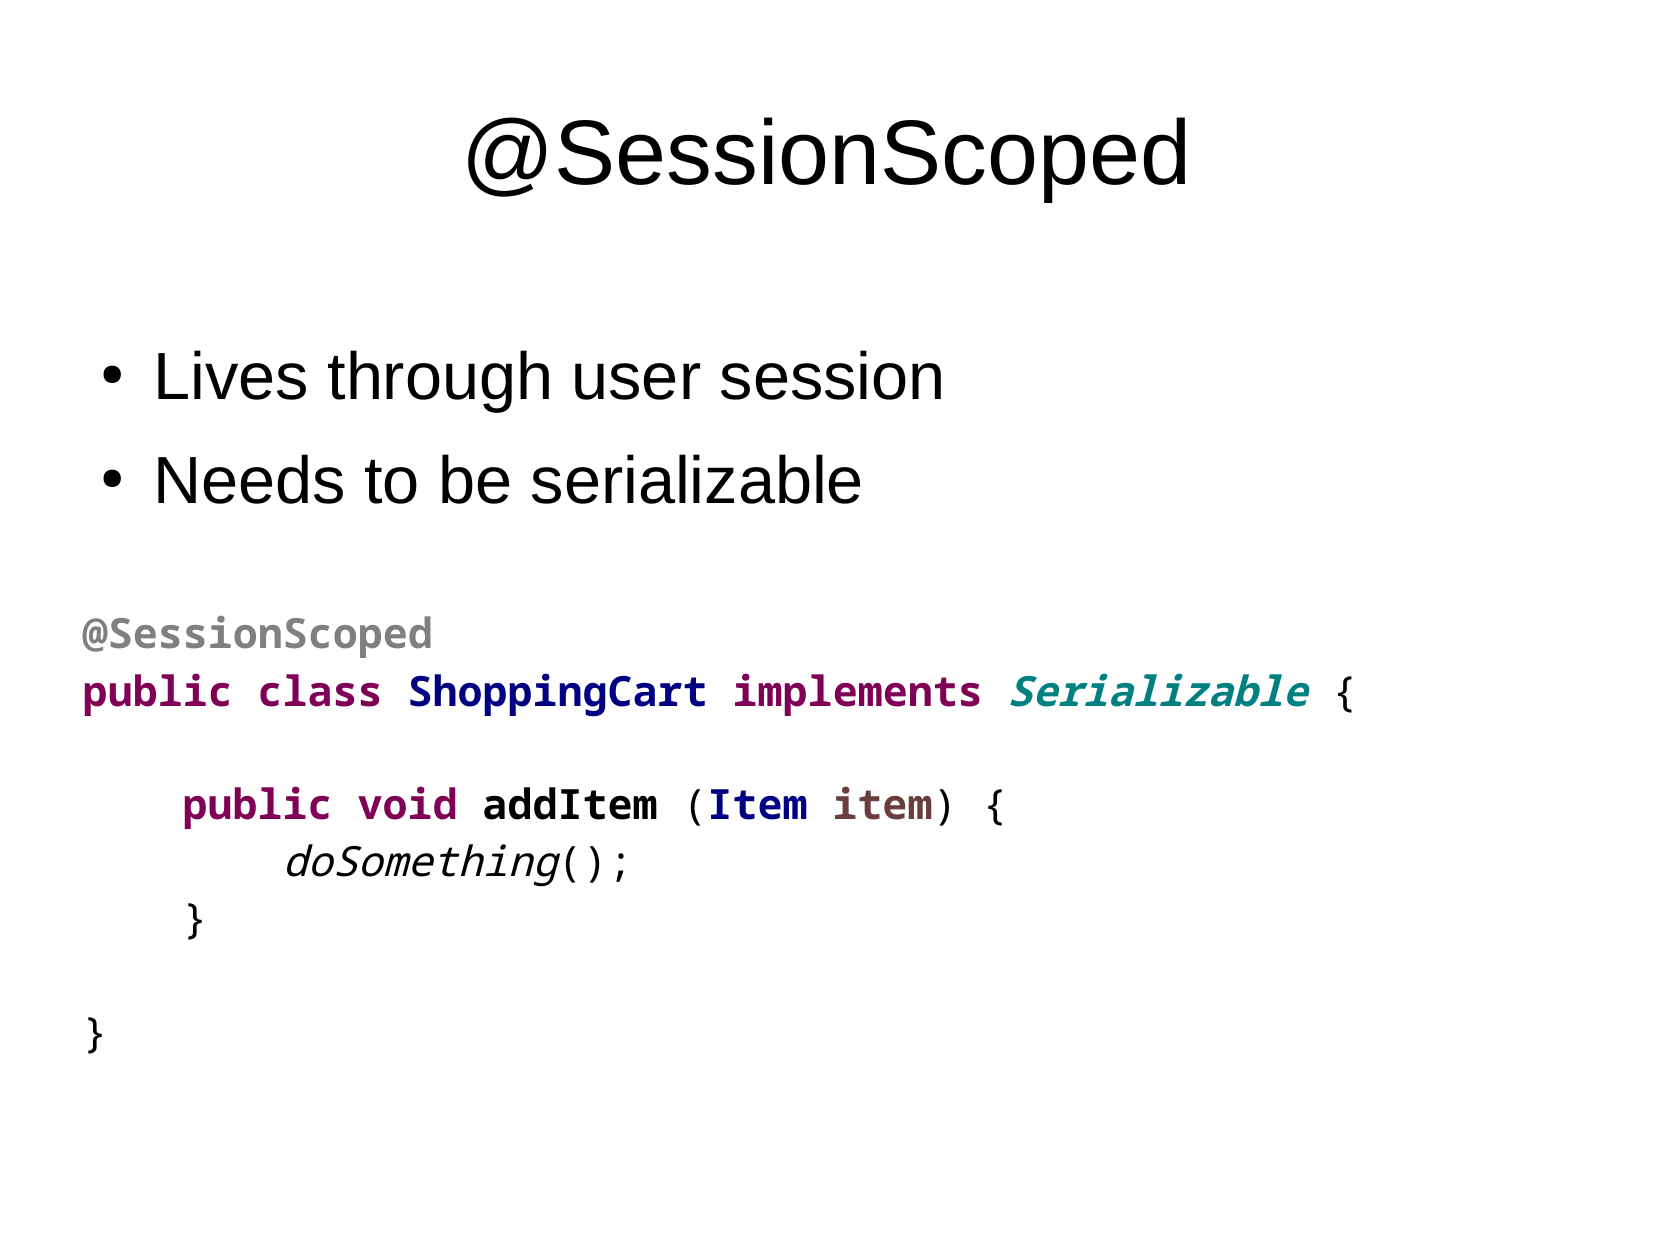

# @SessionScoped
Lives through user session
Needs to be serializable
@SessionScoped
public class ShoppingCart implements Serializable {
 public void addItem (Item item) {
 doSomething();
 }
}